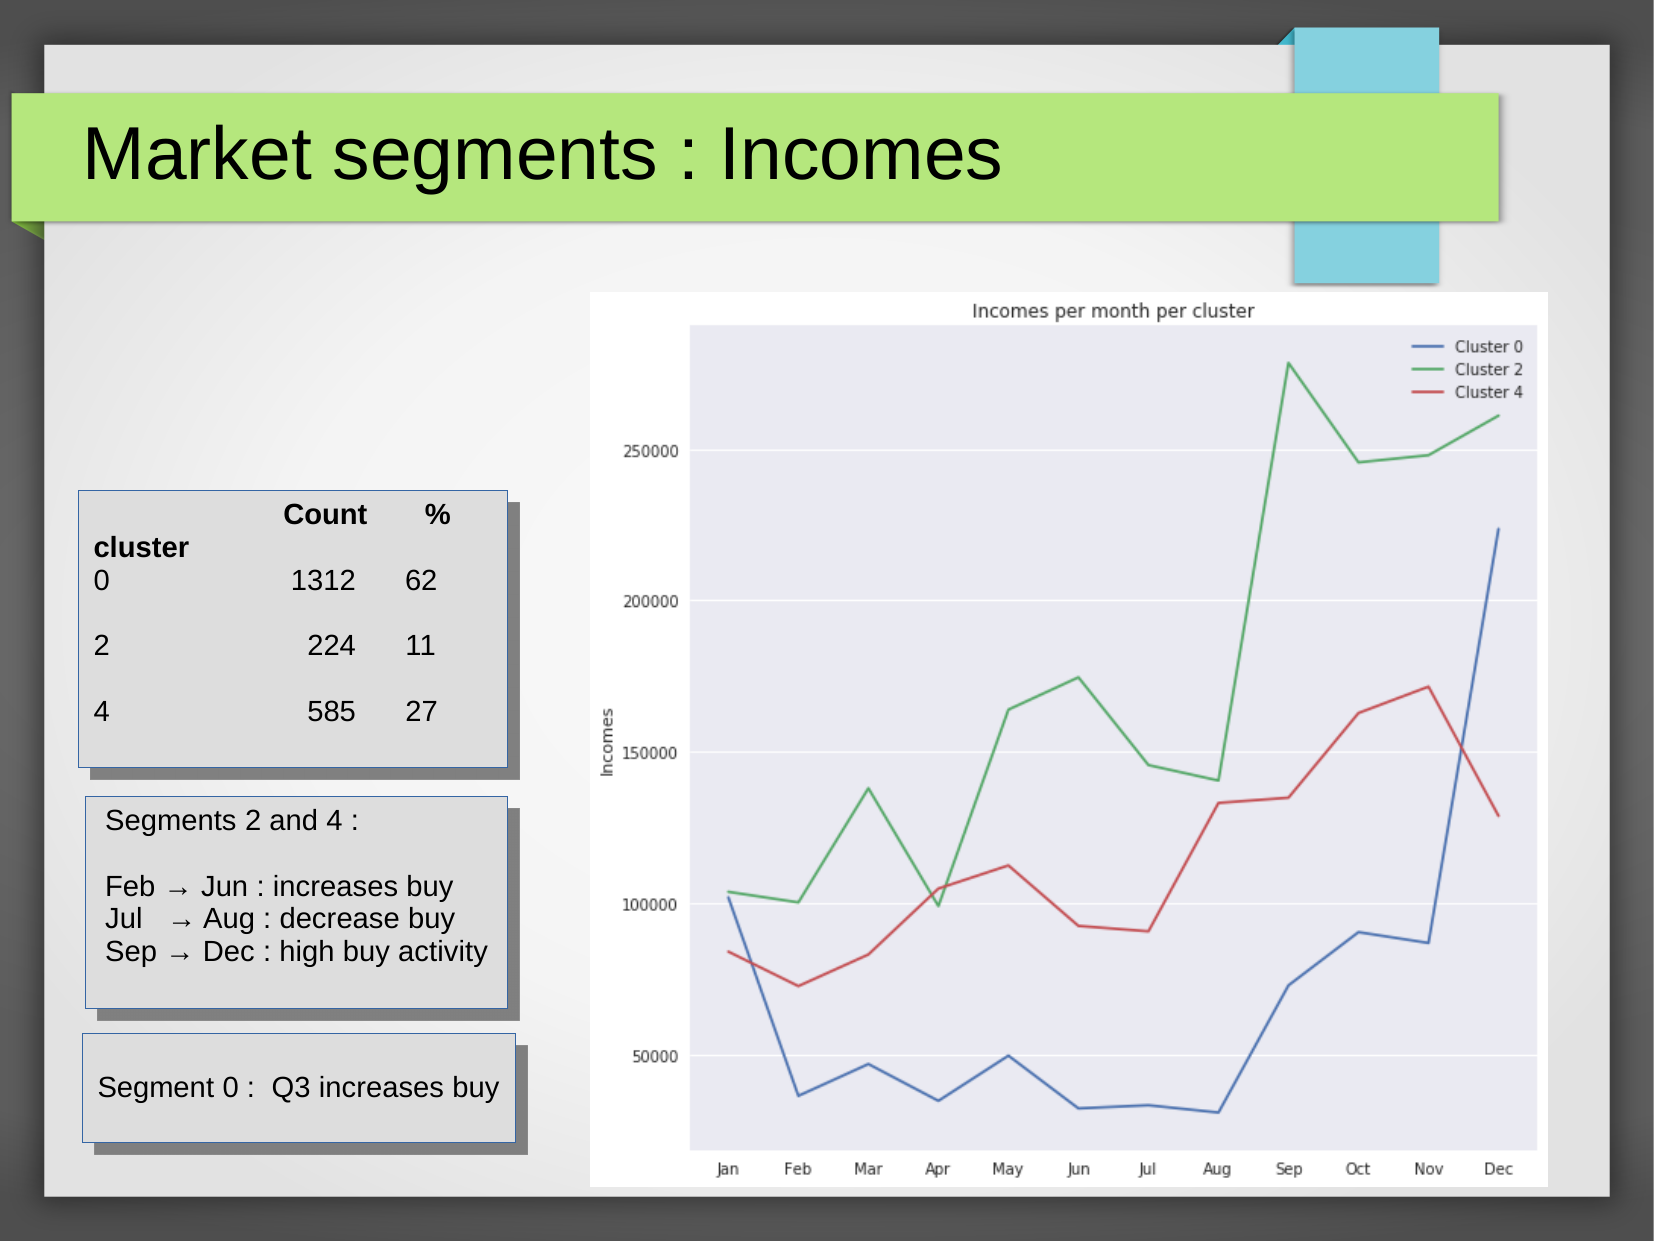

# Market segments : Incomes
 Count  %
cluster
0 1312 62
2 224 11
4 585 27
Segments 2 and 4 :
Feb → Jun : increases buy
Jul → Aug : decrease buy
Sep → Dec : high buy activity
Segment 0 : Q3 increases buy